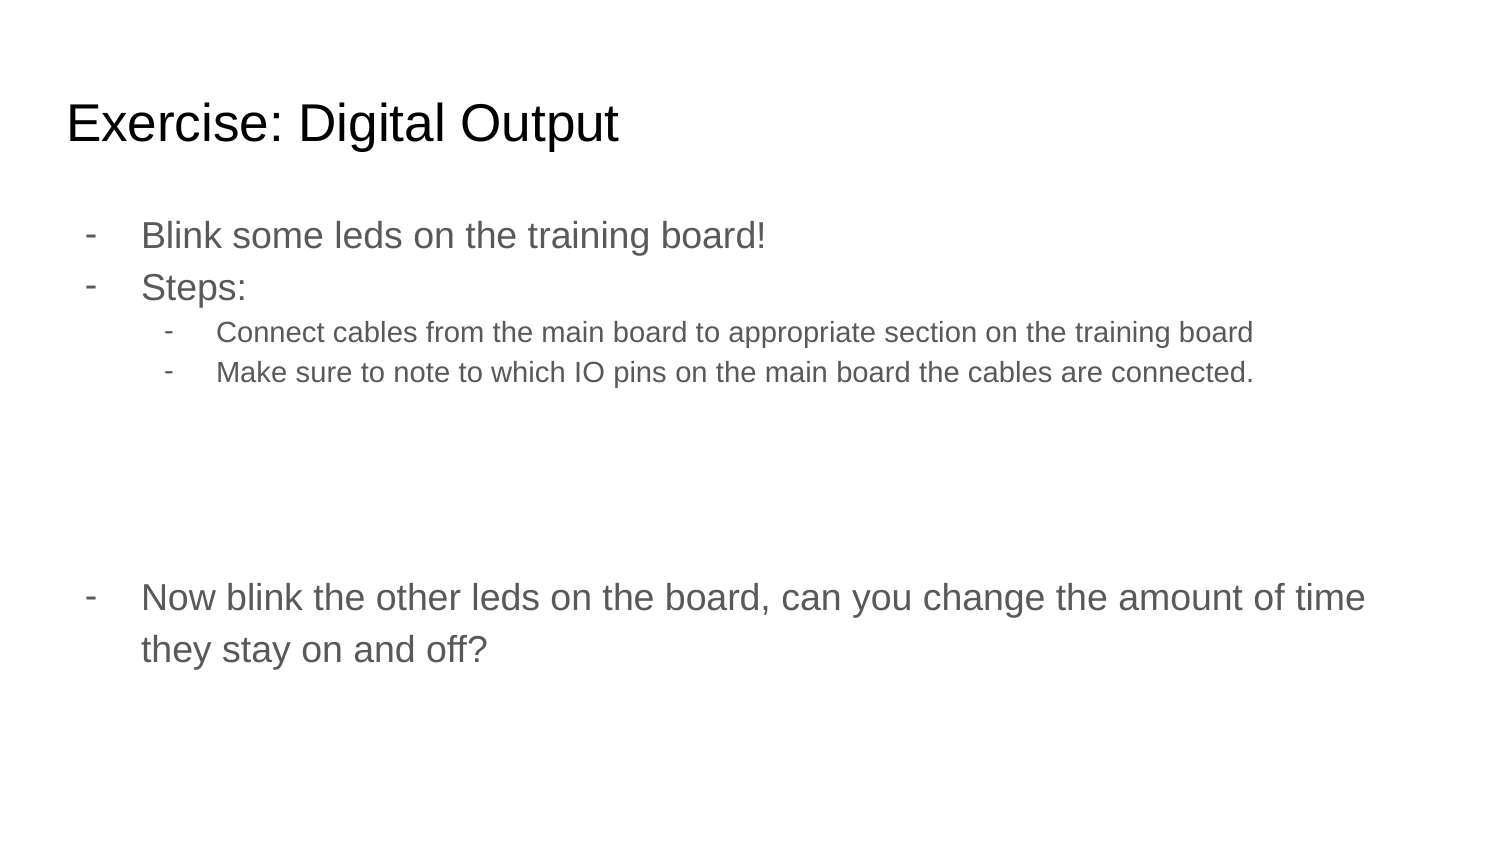

# Exercise: Digital Output
Blink some leds on the training board!
Steps:
Connect cables from the main board to appropriate section on the training board
Make sure to note to which IO pins on the main board the cables are connected.
Now blink the other leds on the board, can you change the amount of time they stay on and off?